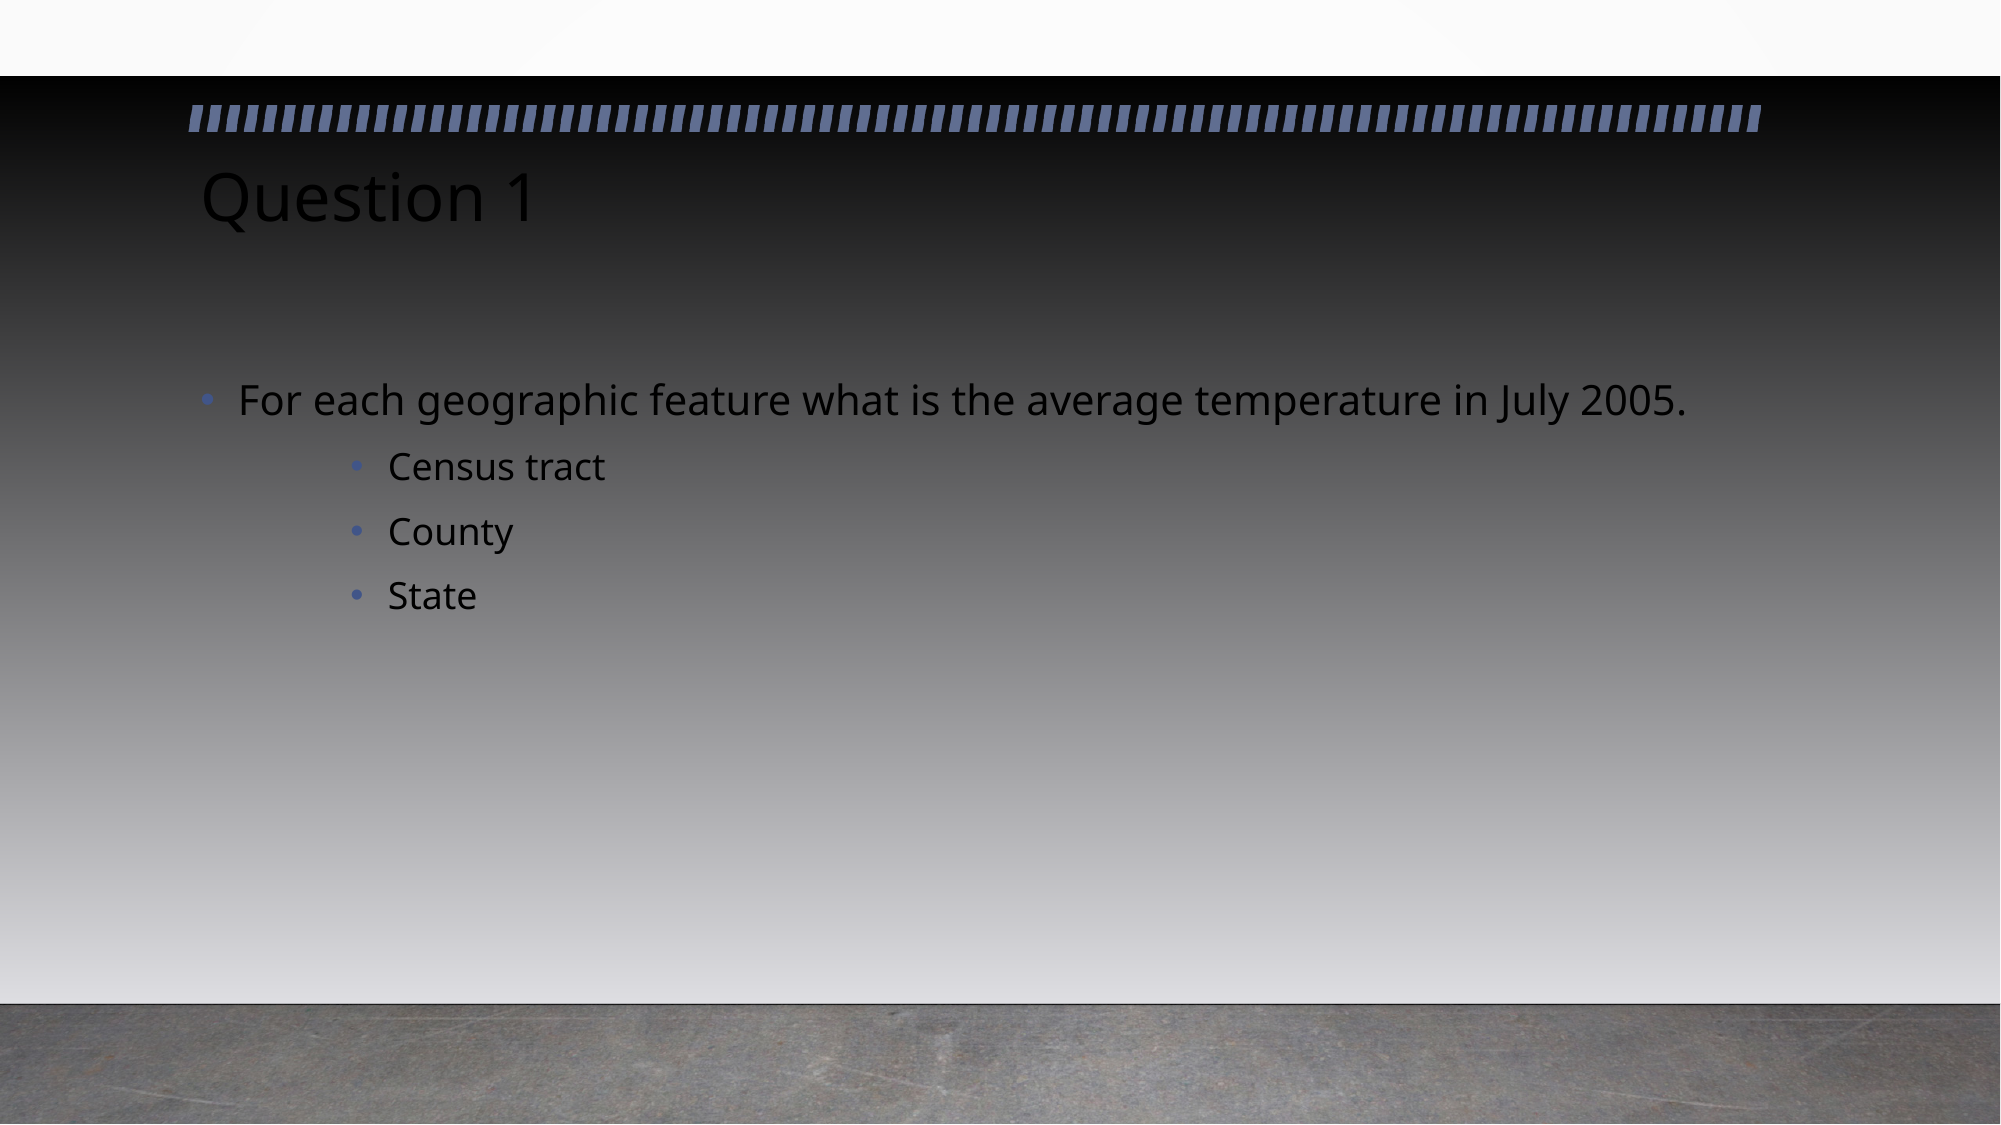

# Question 1
For each geographic feature what is the average temperature in July 2005.
Census tract
County
State